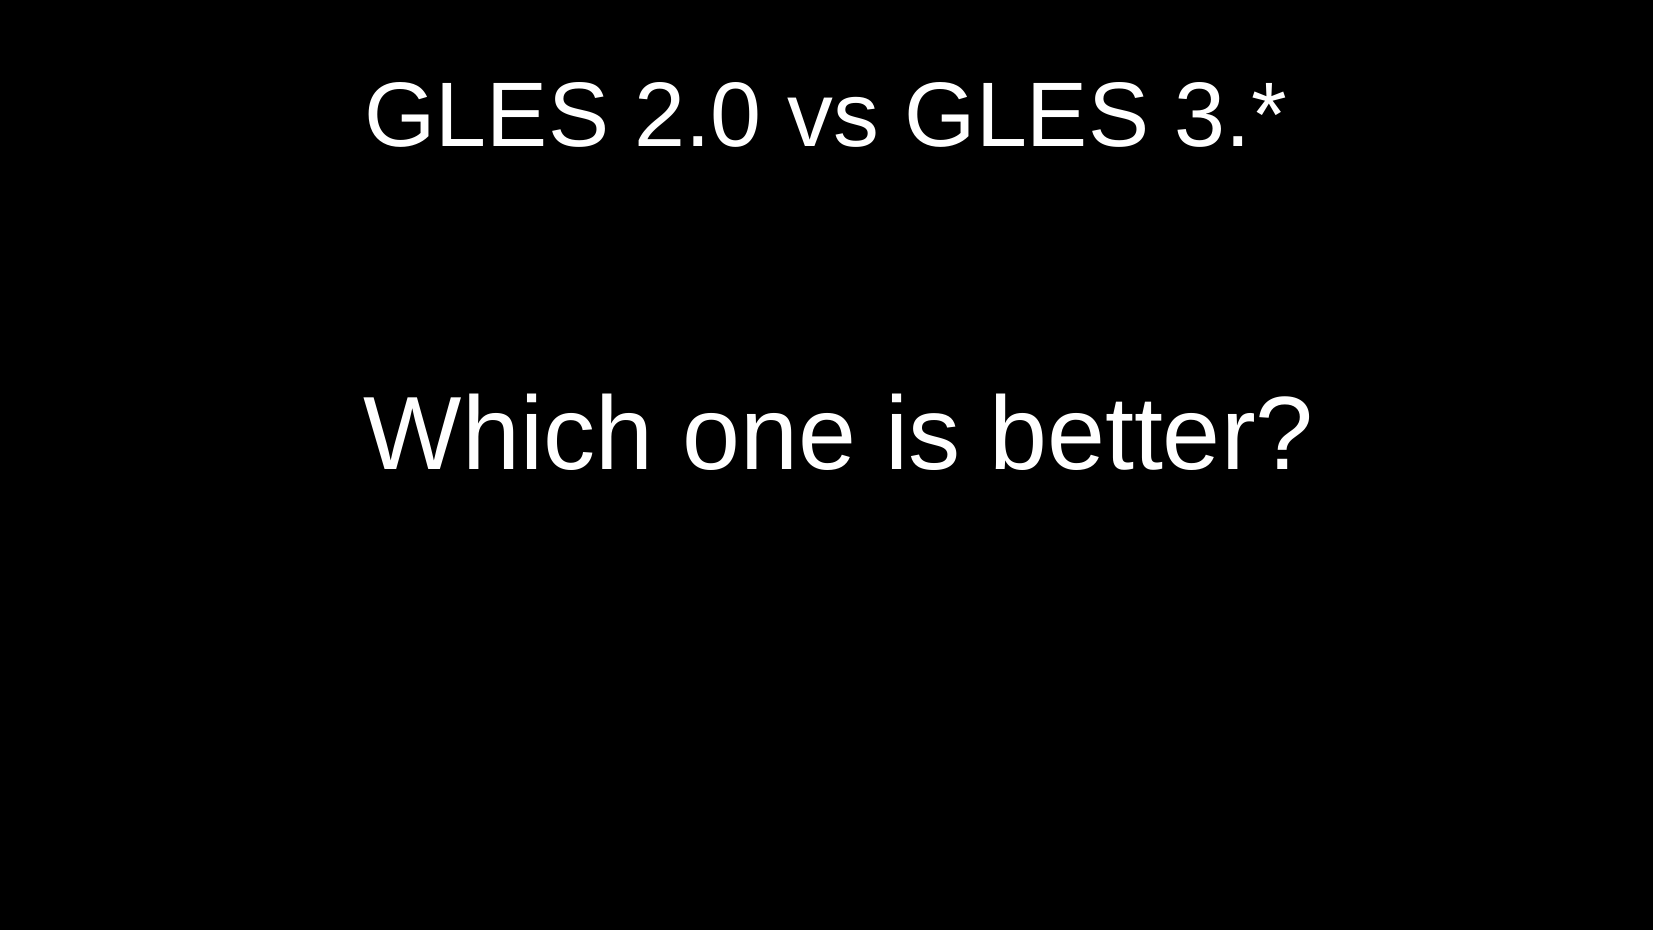

# GLES 2.0 vs GLES 3.*
Which one is better?